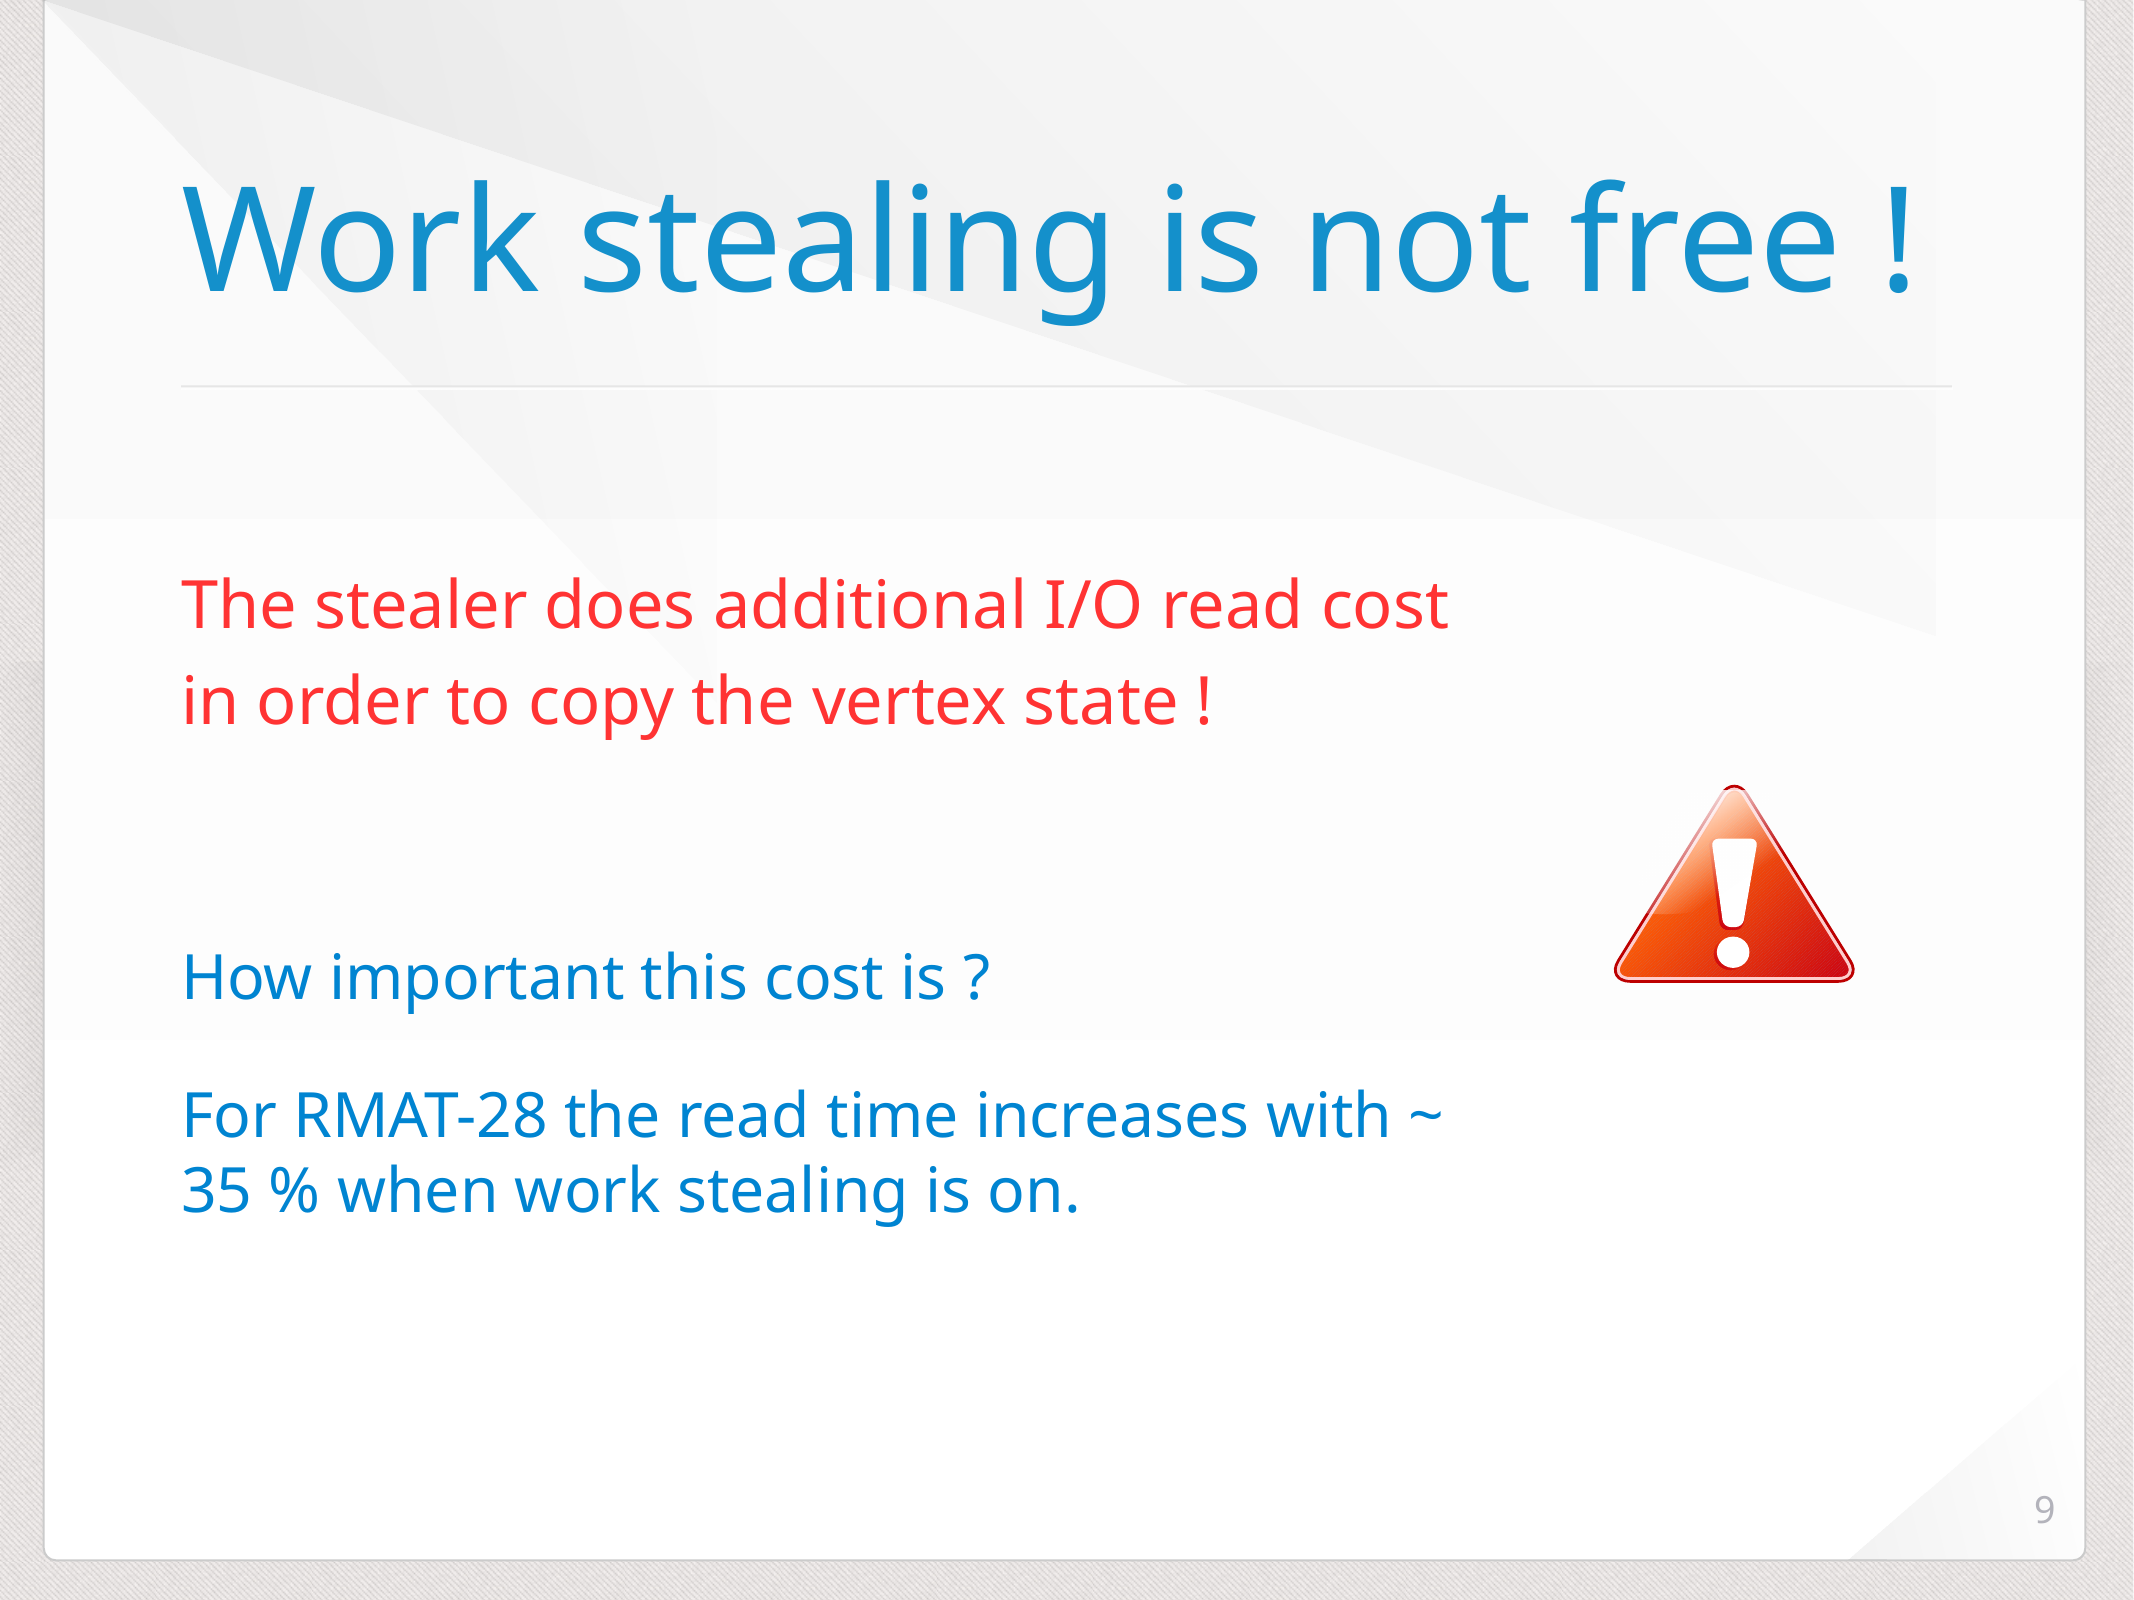

# Work stealing is not free !
The stealer does additional I/O read cost in order to copy the vertex state !
How important this cost is ?
For RMAT-28 the read time increases with ~ 35 % when work stealing is on.